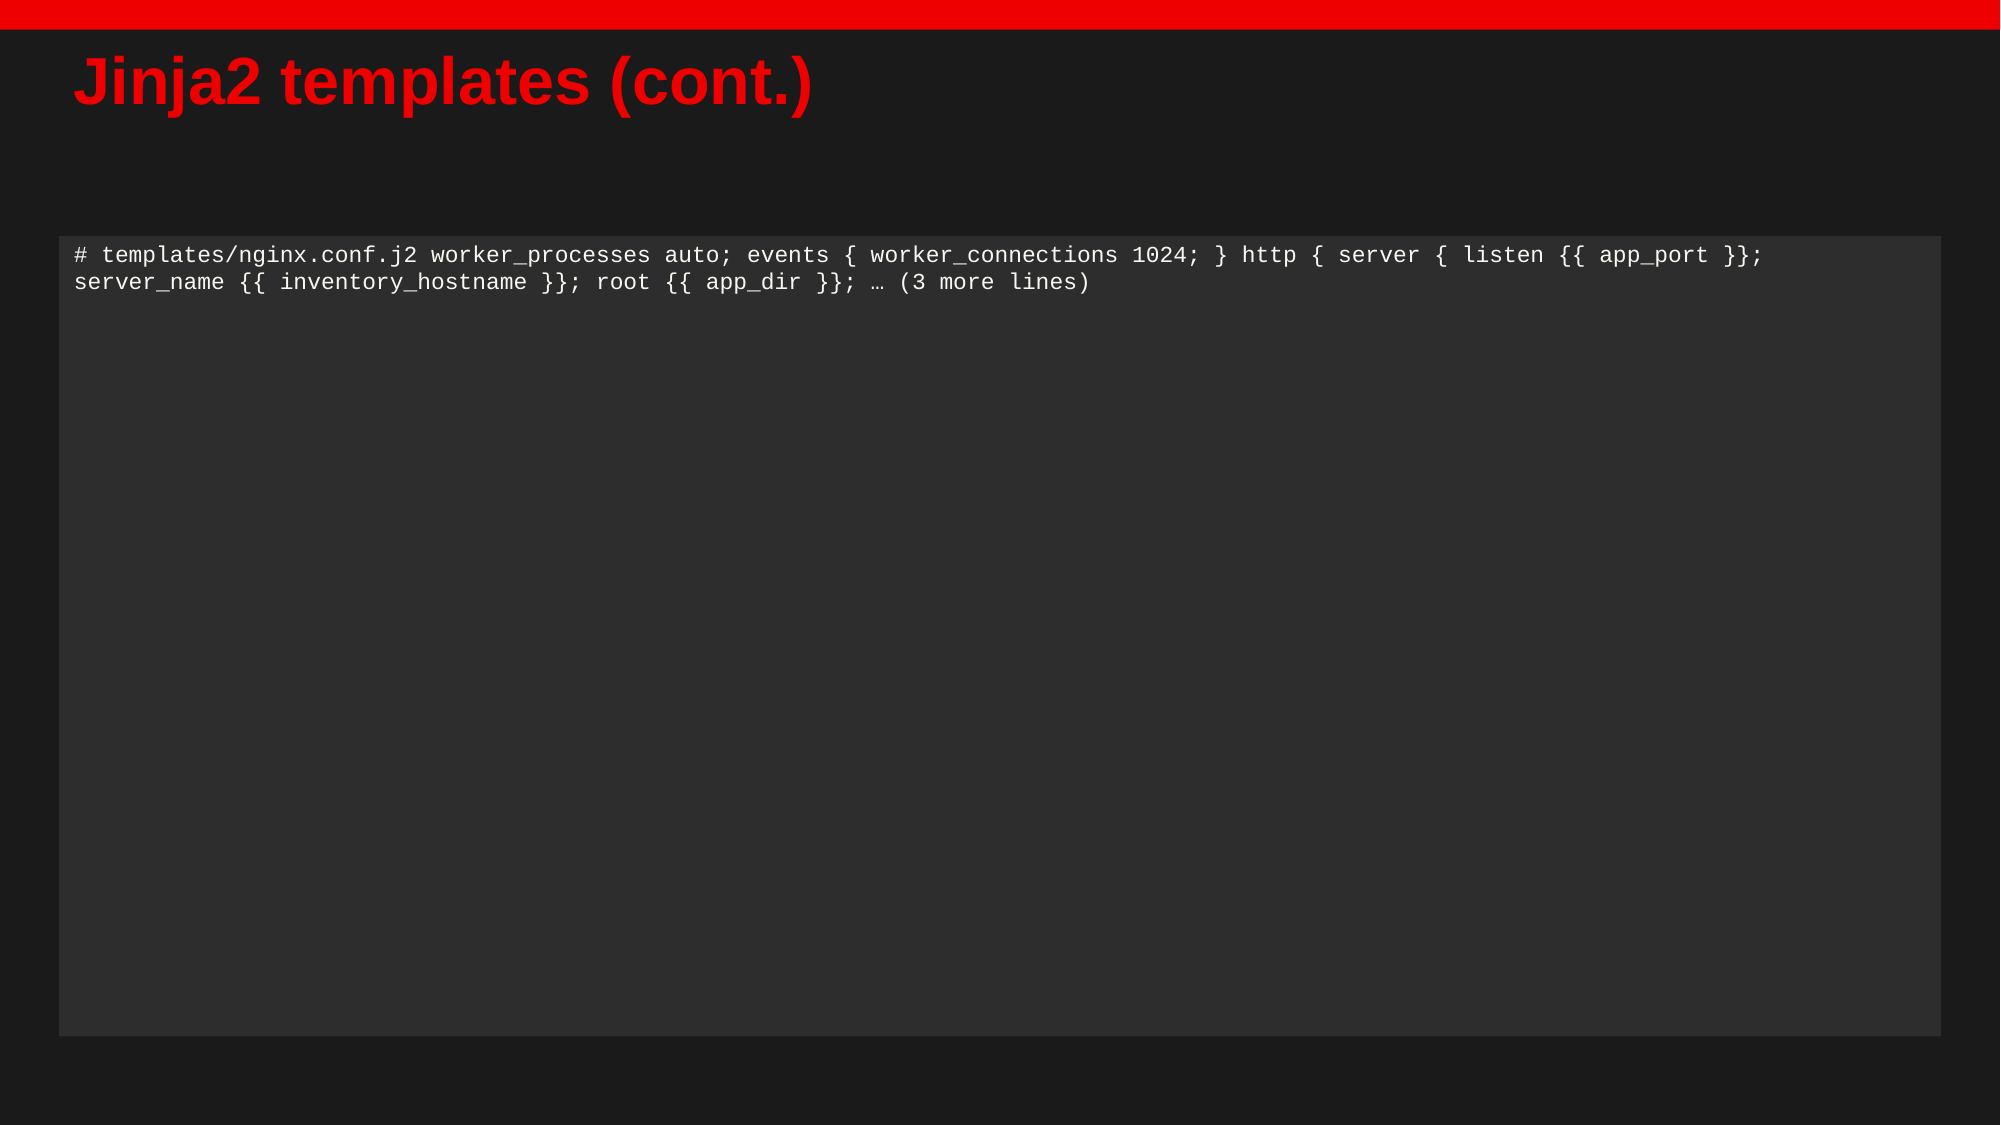

Jinja2 templates (cont.)
# templates/nginx.conf.j2 worker_processes auto; events { worker_connections 1024; } http { server { listen {{ app_port }}; server_name {{ inventory_hostname }}; root {{ app_dir }}; … (3 more lines)